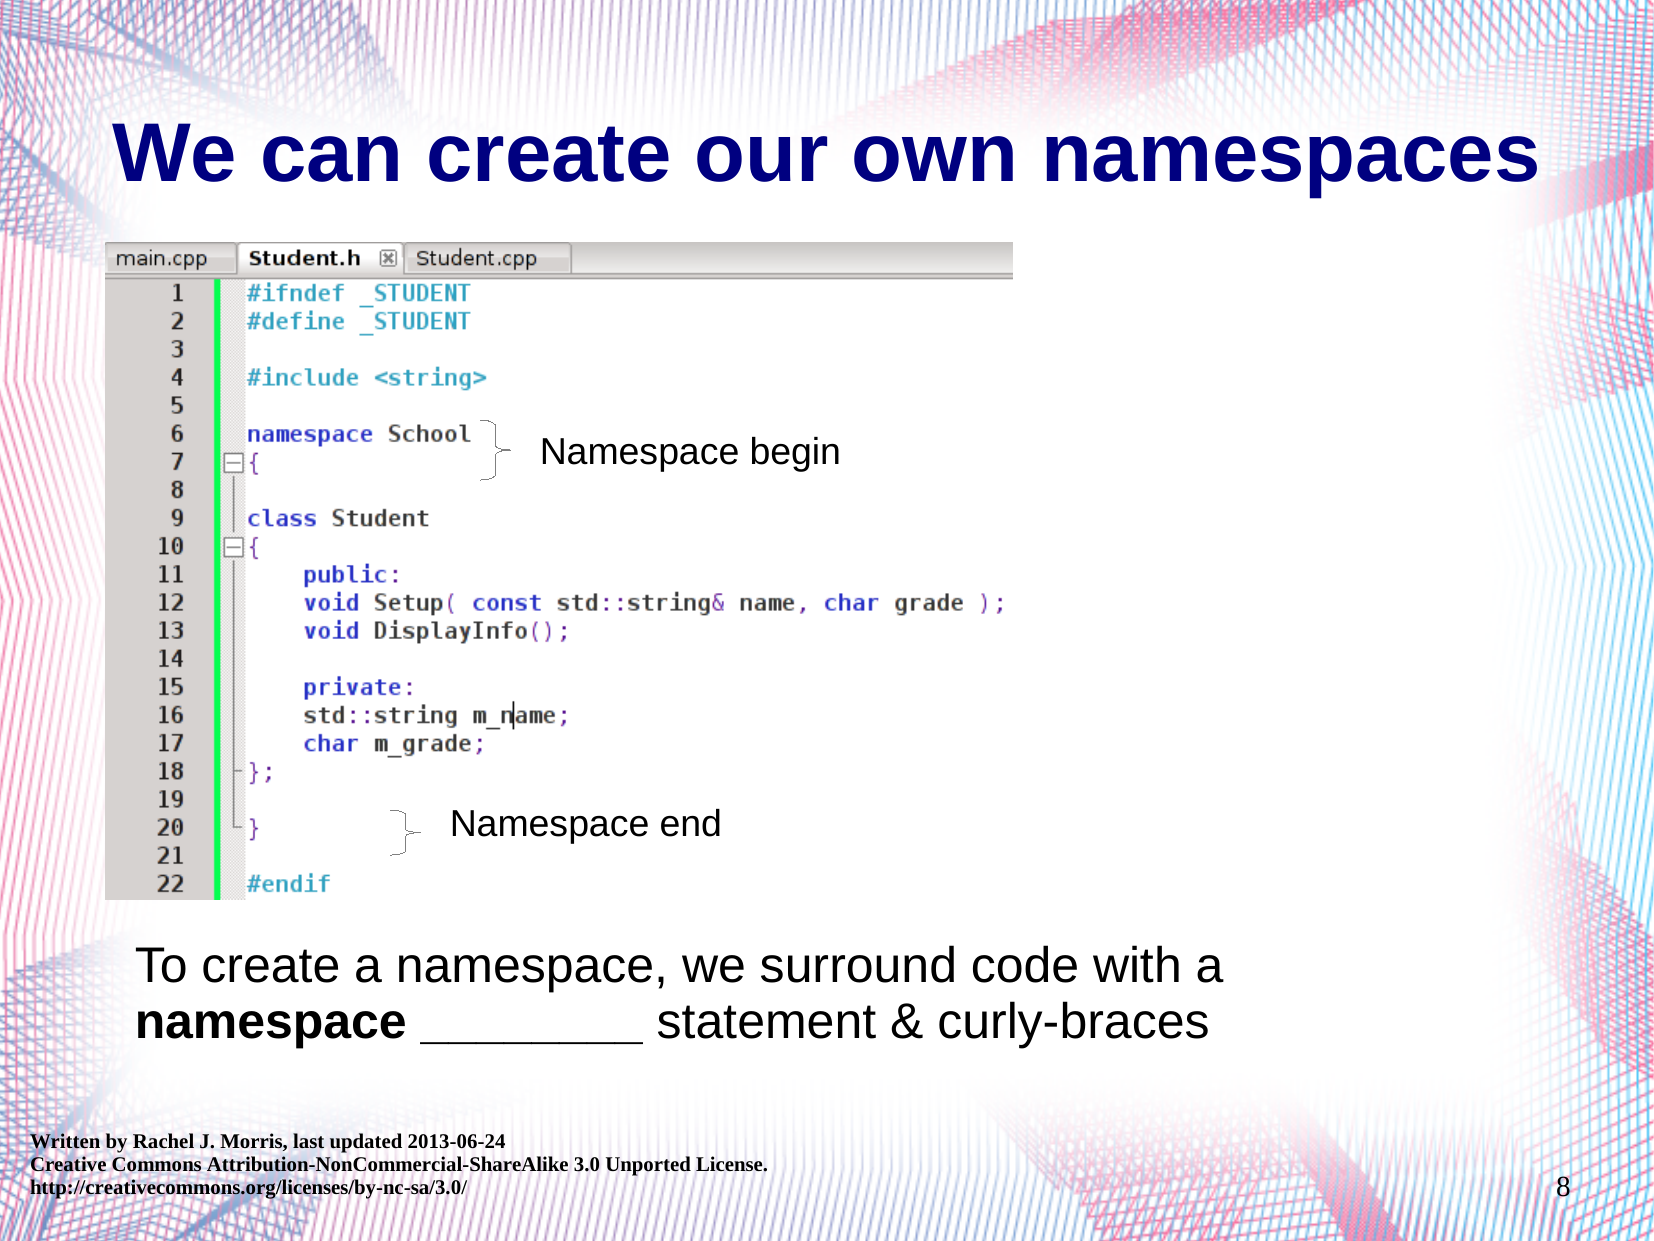

# We can create our own namespaces
Namespace begin
Namespace end
To create a namespace, we surround code with a
namespace ________ statement & curly-braces
8